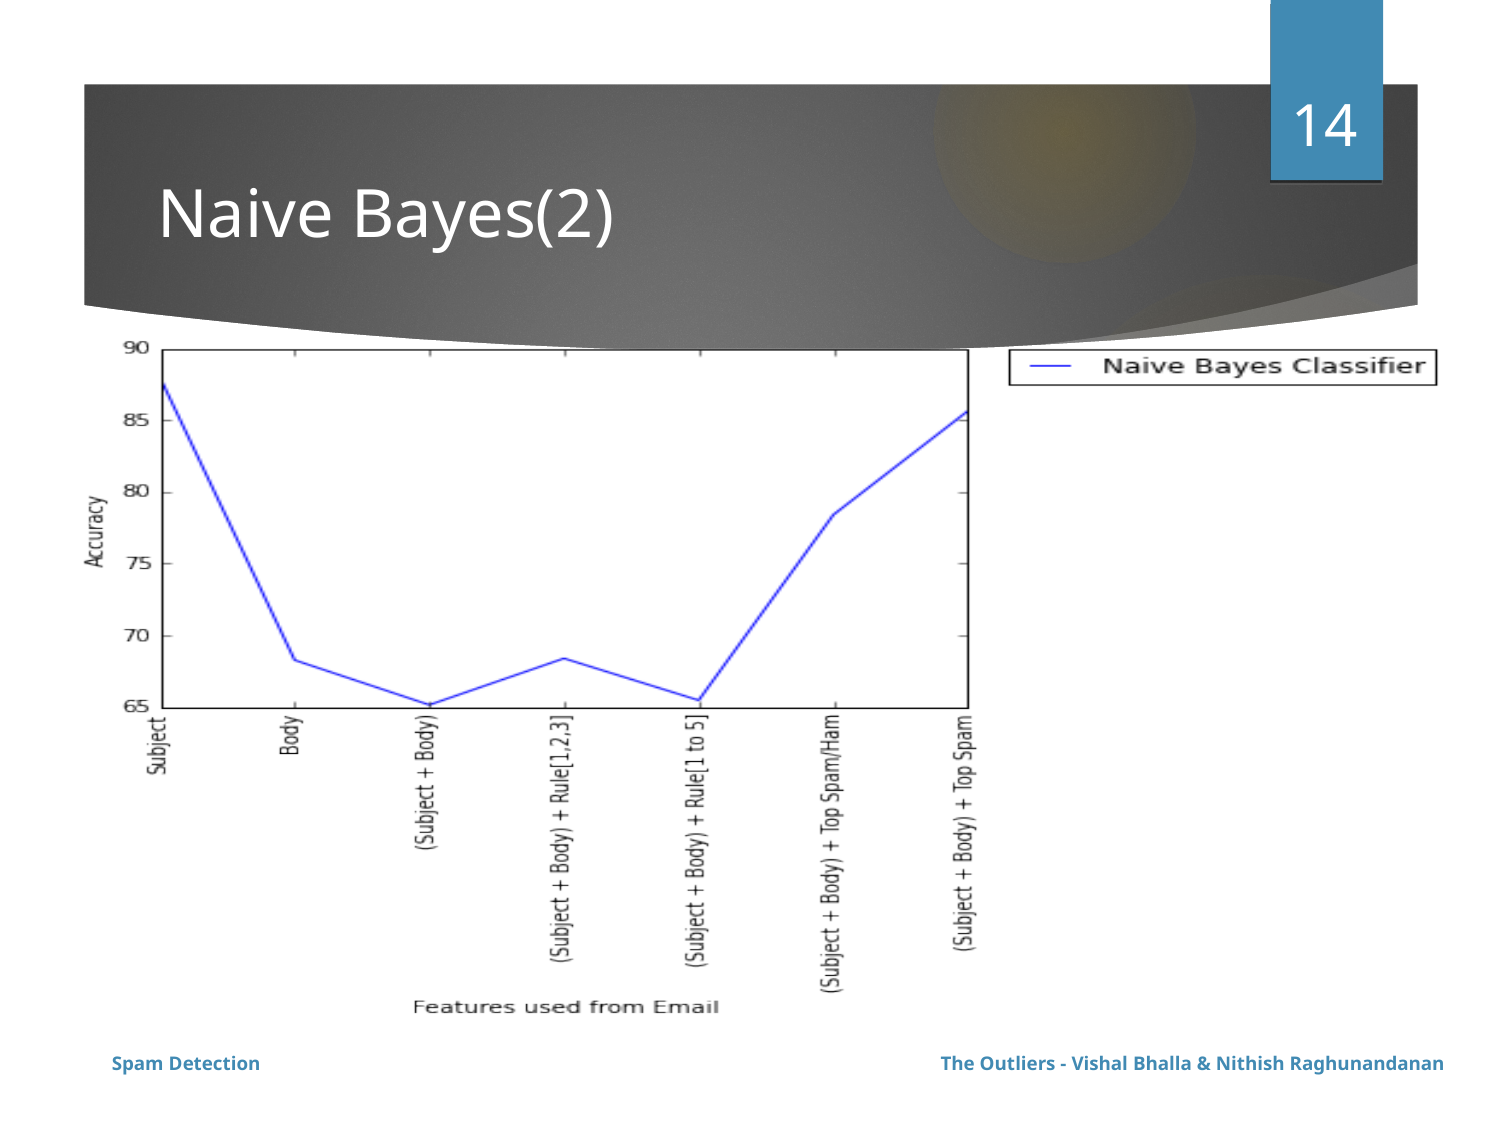

# Naive Bayes(2)
Evaluation
The Outliers - Vishal Bhalla & Nithish Raghunandanan
Spam Detection